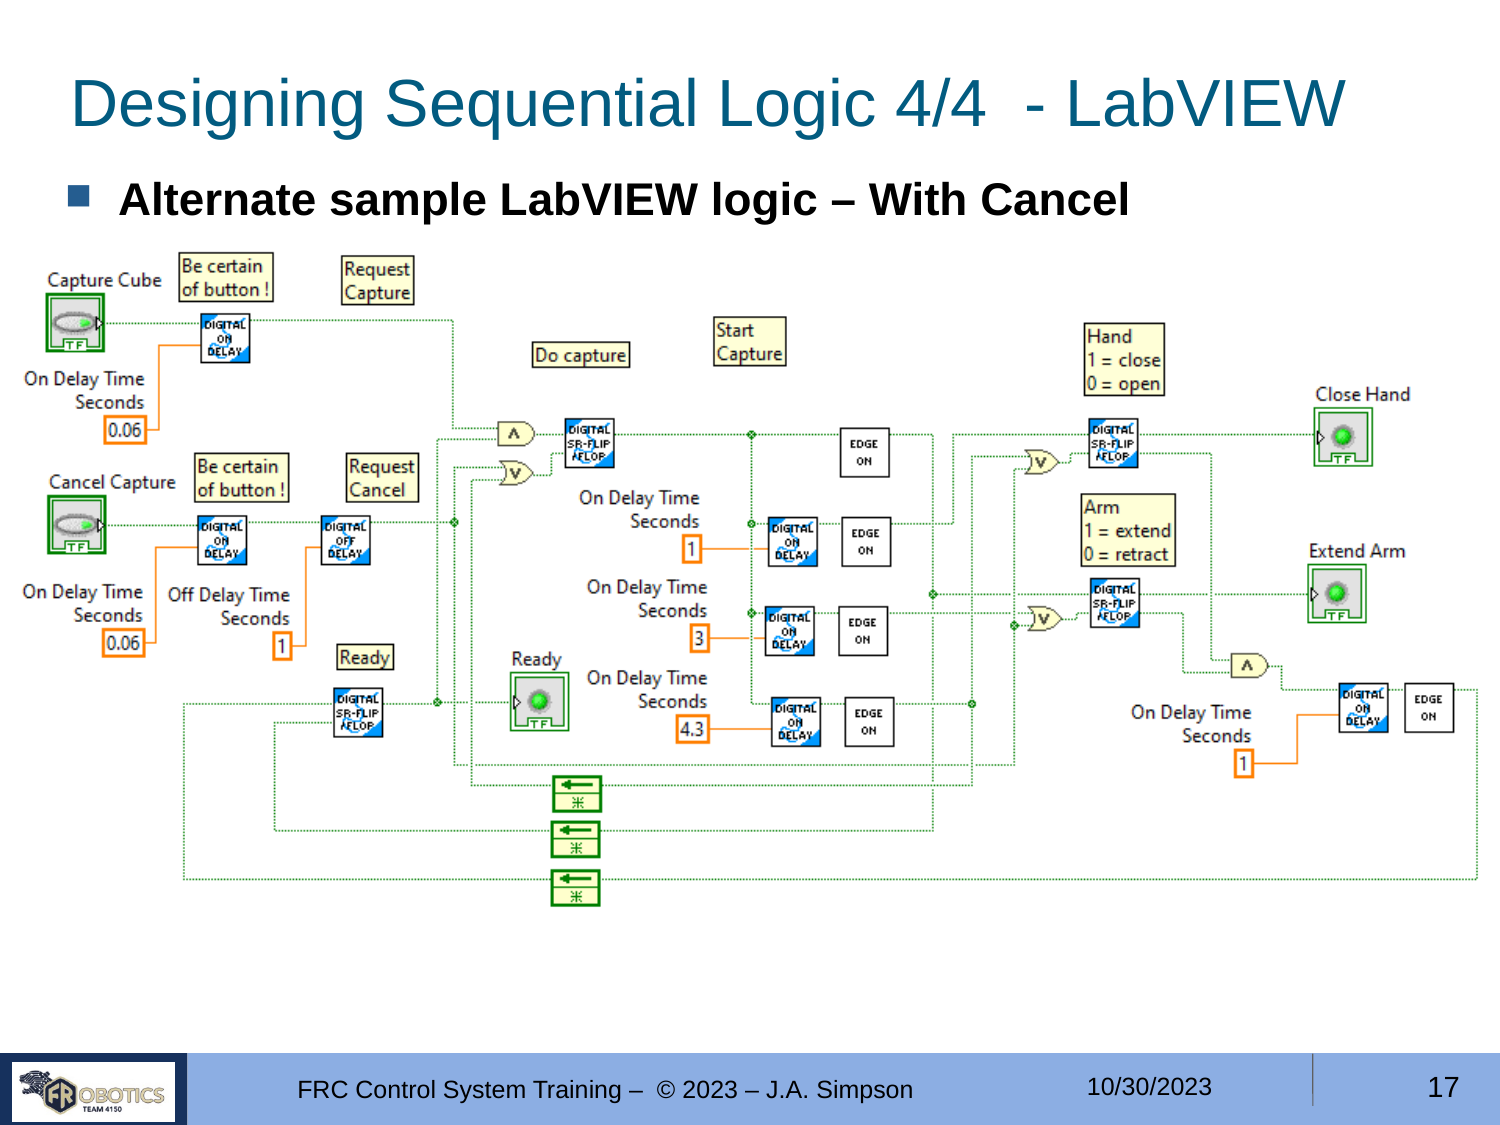

# Designing Sequential Logic 4/4 - LabVIEW
Alternate sample LabVIEW logic – With Cancel
10/30/2023
FRC Control System Training – © 2023 – J.A. Simpson